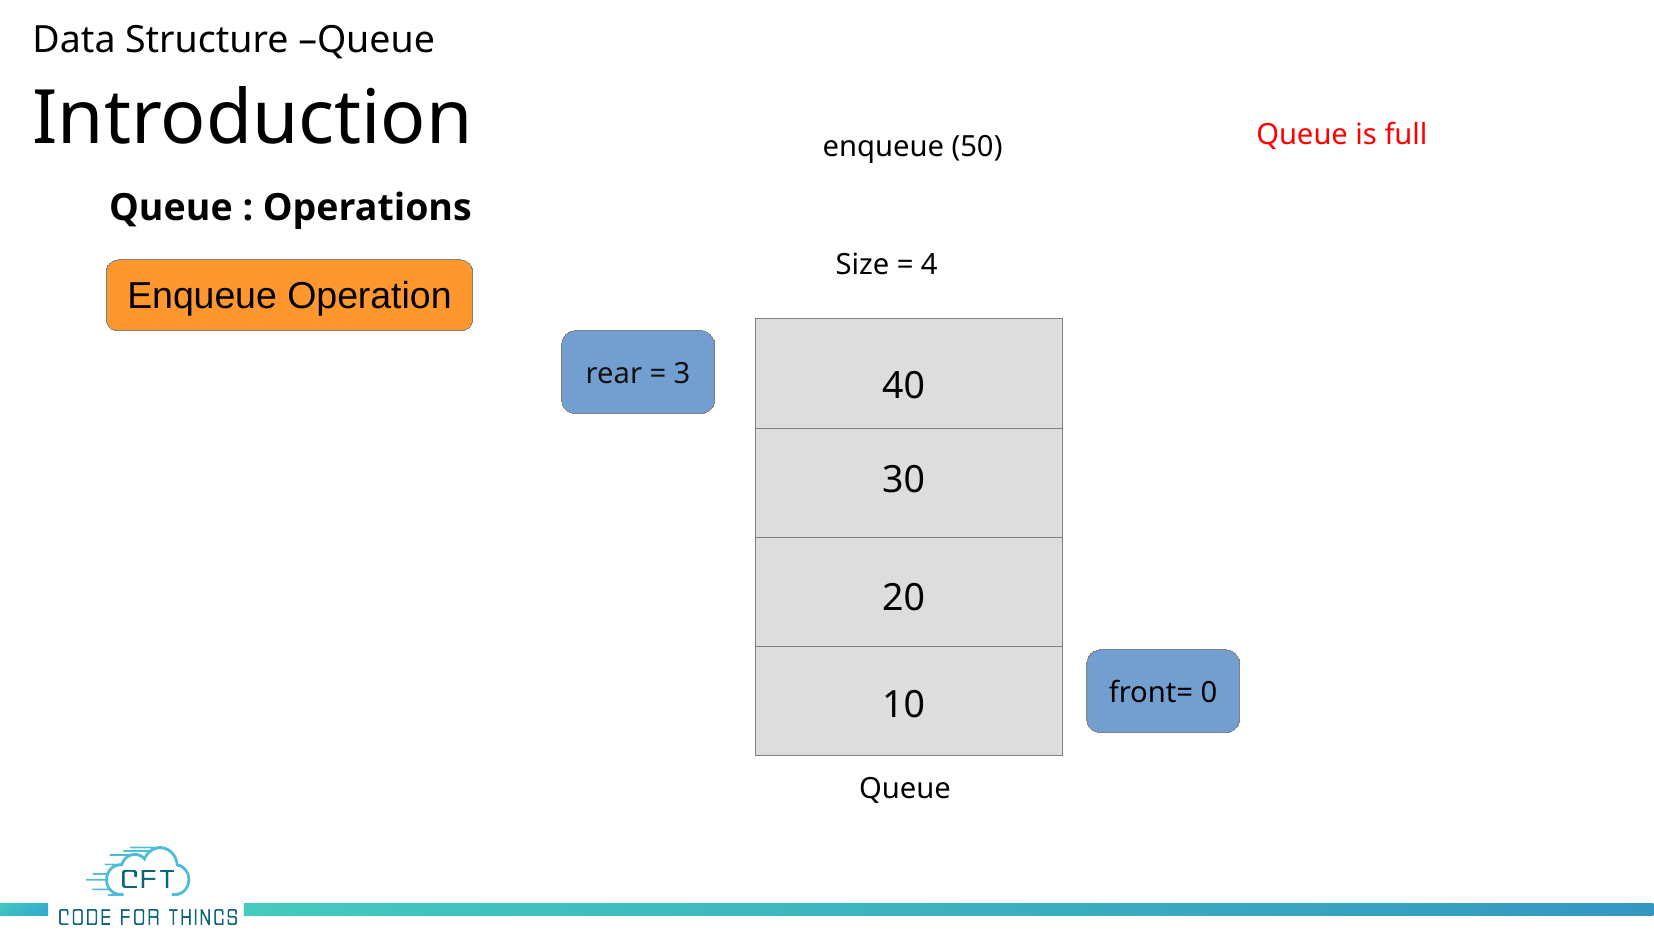

# Data Structure –Queue Introduction
Queue is full
 enqueue (50)
Queue : Operations
Size = 4
Enqueue Operation
rear = 3
40
30
20
front= 0
10
Queue